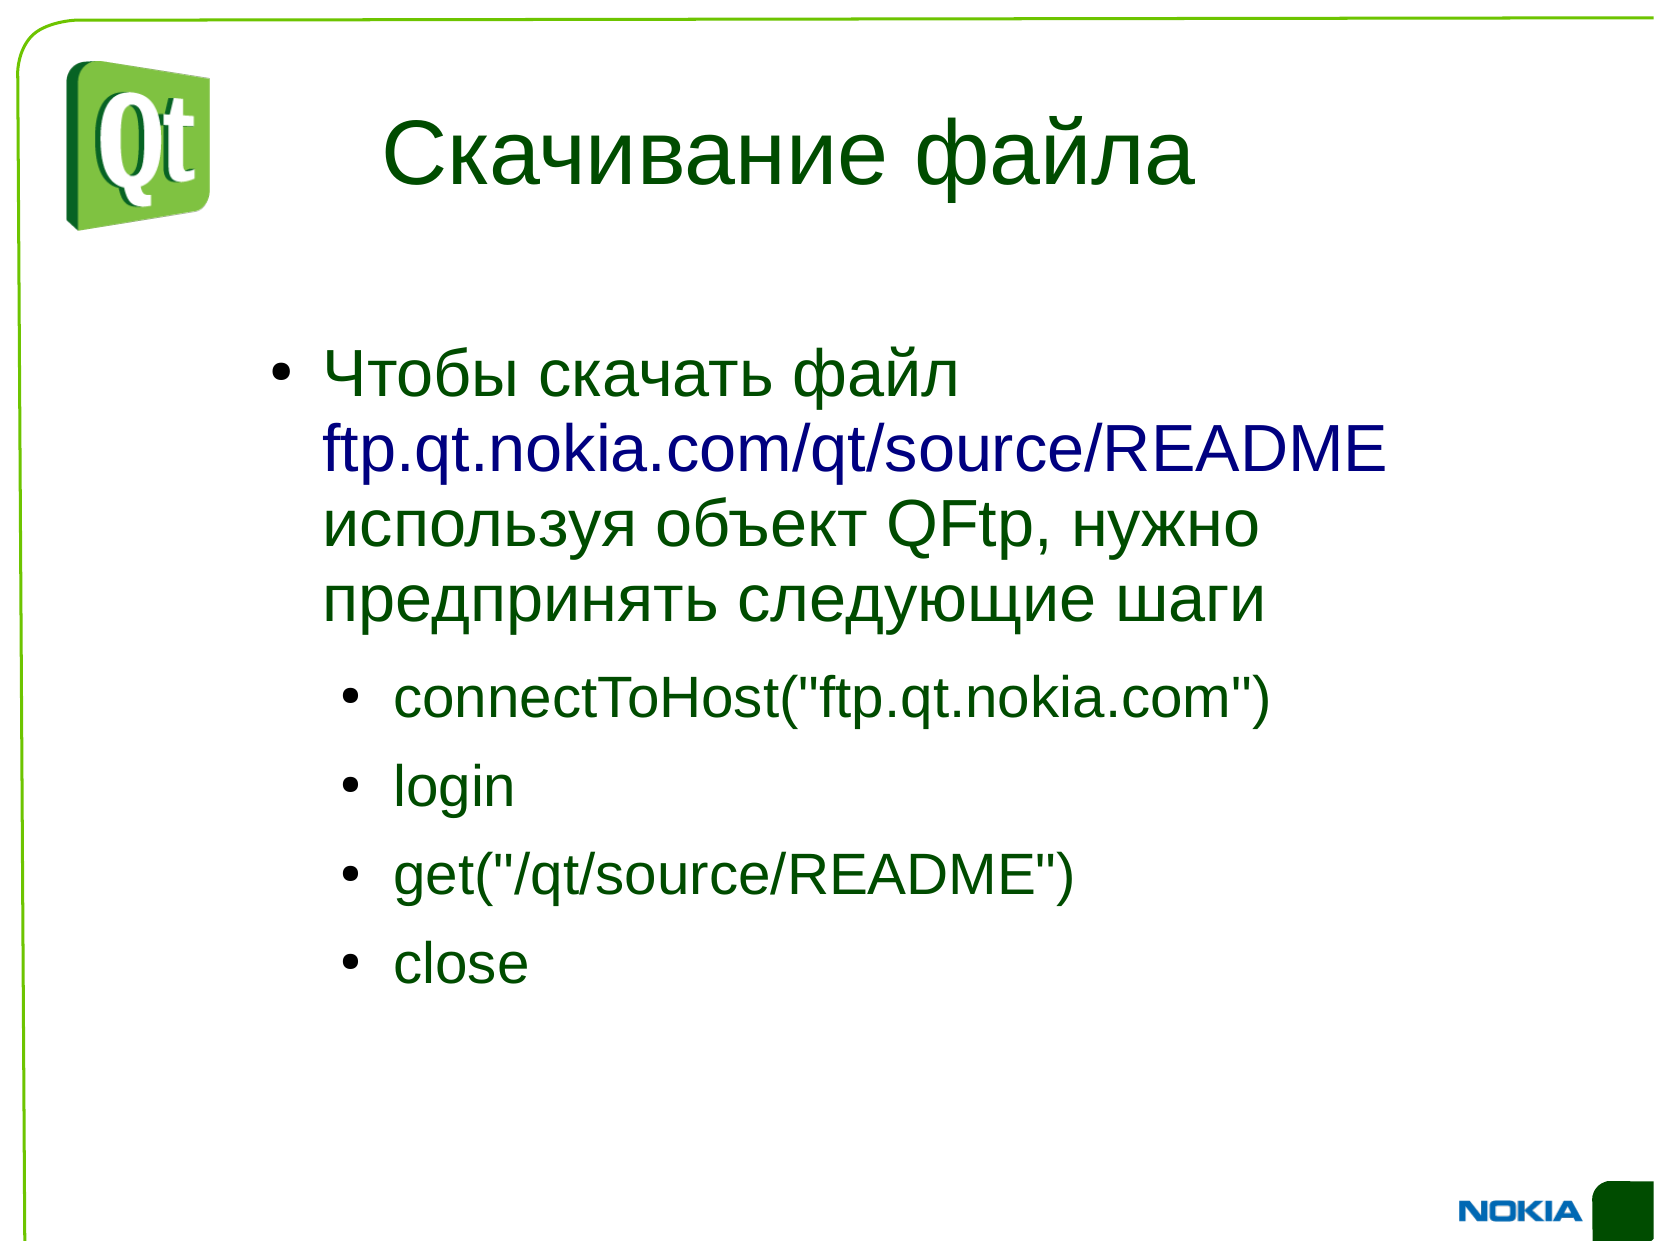

# Скачивание файла
Чтобы скачать файл ftp.qt.nokia.com/qt/source/README используя объект QFtp, нужно предпринять следующие шаги
connectToHost("ftp.qt.nokia.com")
login
get("/qt/source/README")
close